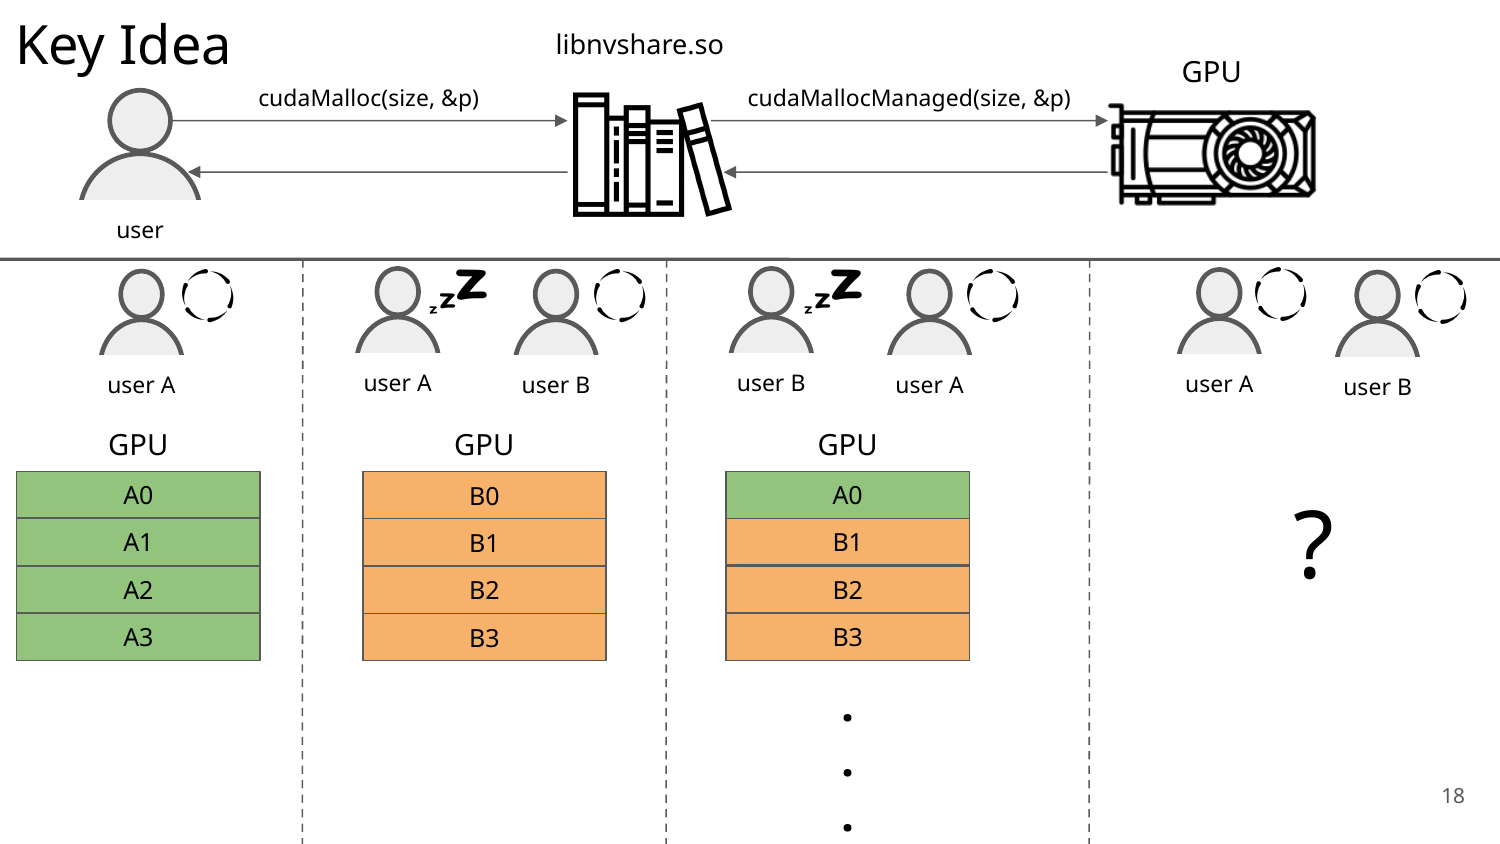

# Key Idea
libnvshare.so
GPU
cudaMalloc(size, &p)
cudaMallocManaged(size, &p)
user
user A
user B
user B
user A
user A
user A
user B
GPU
A0
A1
A2
A3
GPU
A0
A1
A2
A3
GPU
A
B
C
D
B0
B1
B2
B3
?
A0
B0
B1
B2
B3
.
.
.